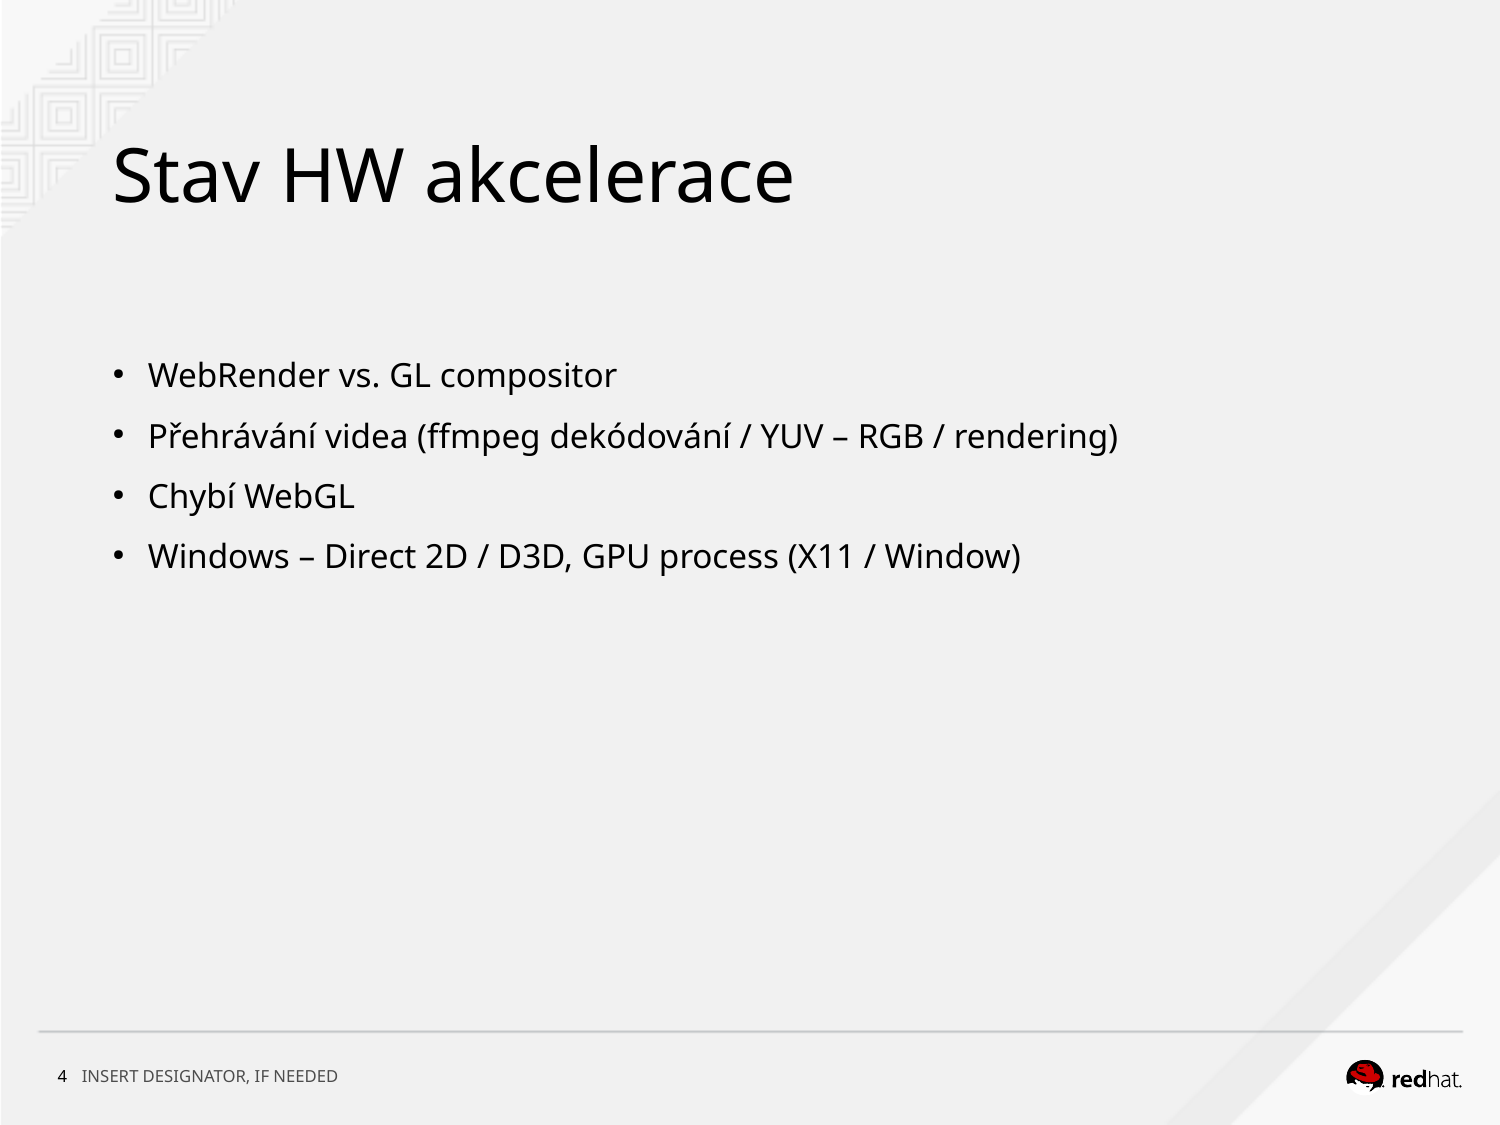

# Stav HW akcelerace
WebRender vs. GL compositor
Přehrávání videa (ffmpeg dekódování / YUV – RGB / rendering)
Chybí WebGL
Windows – Direct 2D / D3D, GPU process (X11 / Window)
4
INSERT DESIGNATOR, IF NEEDED